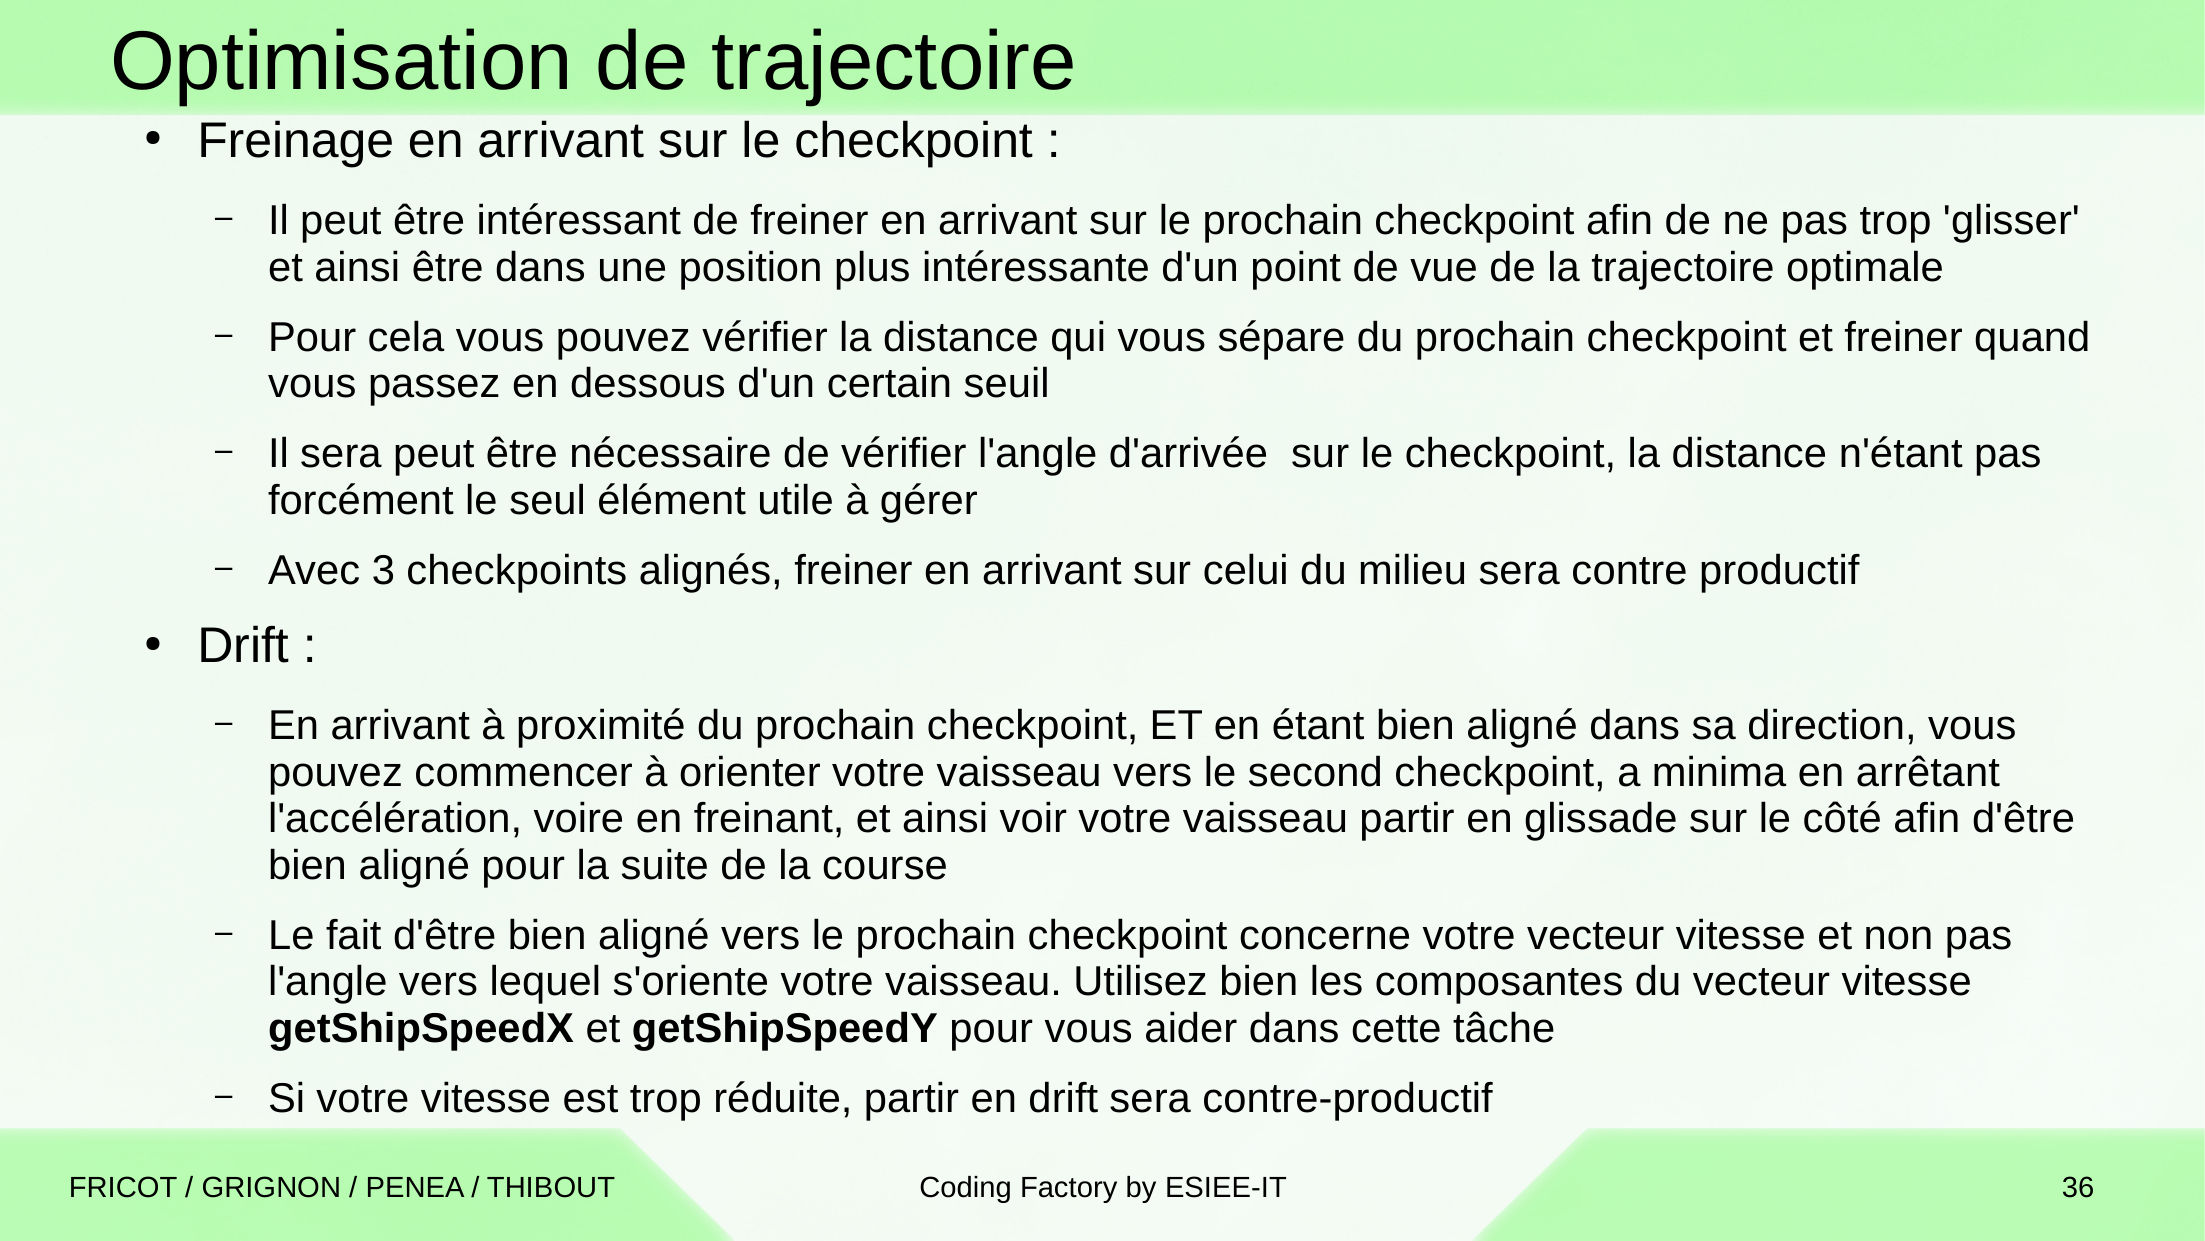

# Optimisation de trajectoire
Freinage en arrivant sur le checkpoint :
Il peut être intéressant de freiner en arrivant sur le prochain checkpoint afin de ne pas trop 'glisser' et ainsi être dans une position plus intéressante d'un point de vue de la trajectoire optimale
Pour cela vous pouvez vérifier la distance qui vous sépare du prochain checkpoint et freiner quand vous passez en dessous d'un certain seuil
Il sera peut être nécessaire de vérifier l'angle d'arrivée sur le checkpoint, la distance n'étant pas forcément le seul élément utile à gérer
Avec 3 checkpoints alignés, freiner en arrivant sur celui du milieu sera contre productif
Drift :
En arrivant à proximité du prochain checkpoint, ET en étant bien aligné dans sa direction, vous pouvez commencer à orienter votre vaisseau vers le second checkpoint, a minima en arrêtant l'accélération, voire en freinant, et ainsi voir votre vaisseau partir en glissade sur le côté afin d'être bien aligné pour la suite de la course
Le fait d'être bien aligné vers le prochain checkpoint concerne votre vecteur vitesse et non pas l'angle vers lequel s'oriente votre vaisseau. Utilisez bien les composantes du vecteur vitesse getShipSpeedX et getShipSpeedY pour vous aider dans cette tâche
Si votre vitesse est trop réduite, partir en drift sera contre-productif
FRICOT / GRIGNON / PENEA / THIBOUT
Coding Factory by ESIEE-IT
36